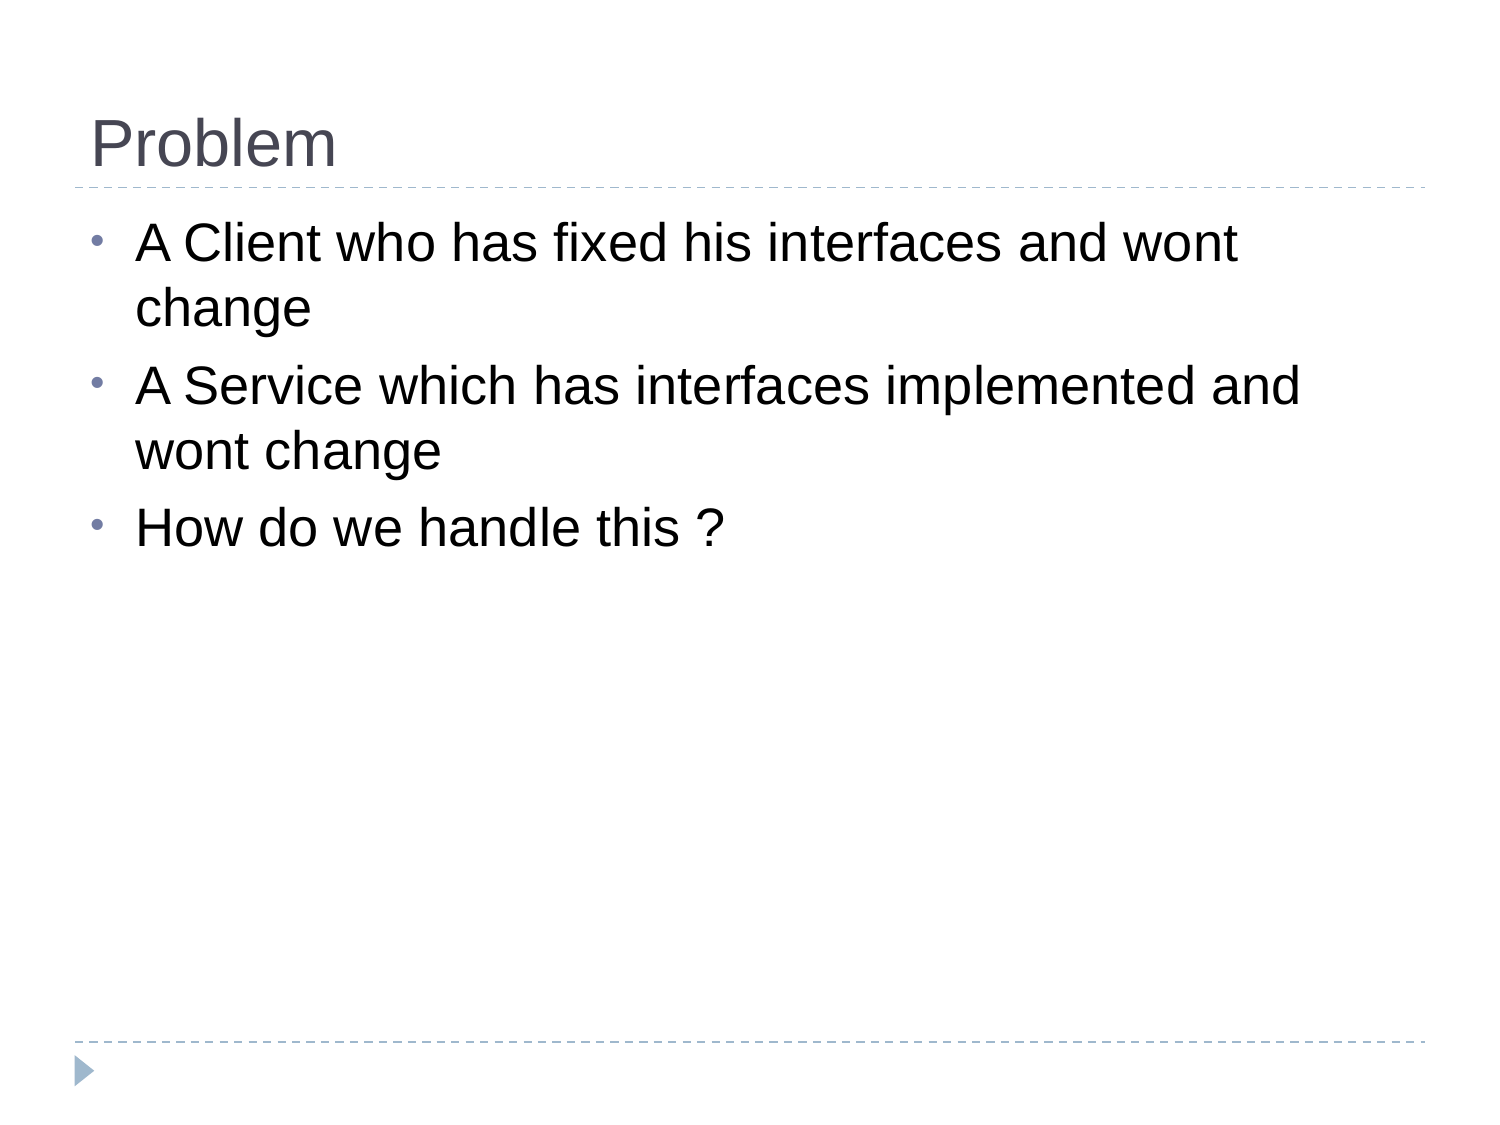

# Problem
A Client who has fixed his interfaces and wont change
A Service which has interfaces implemented and wont change
How do we handle this ?